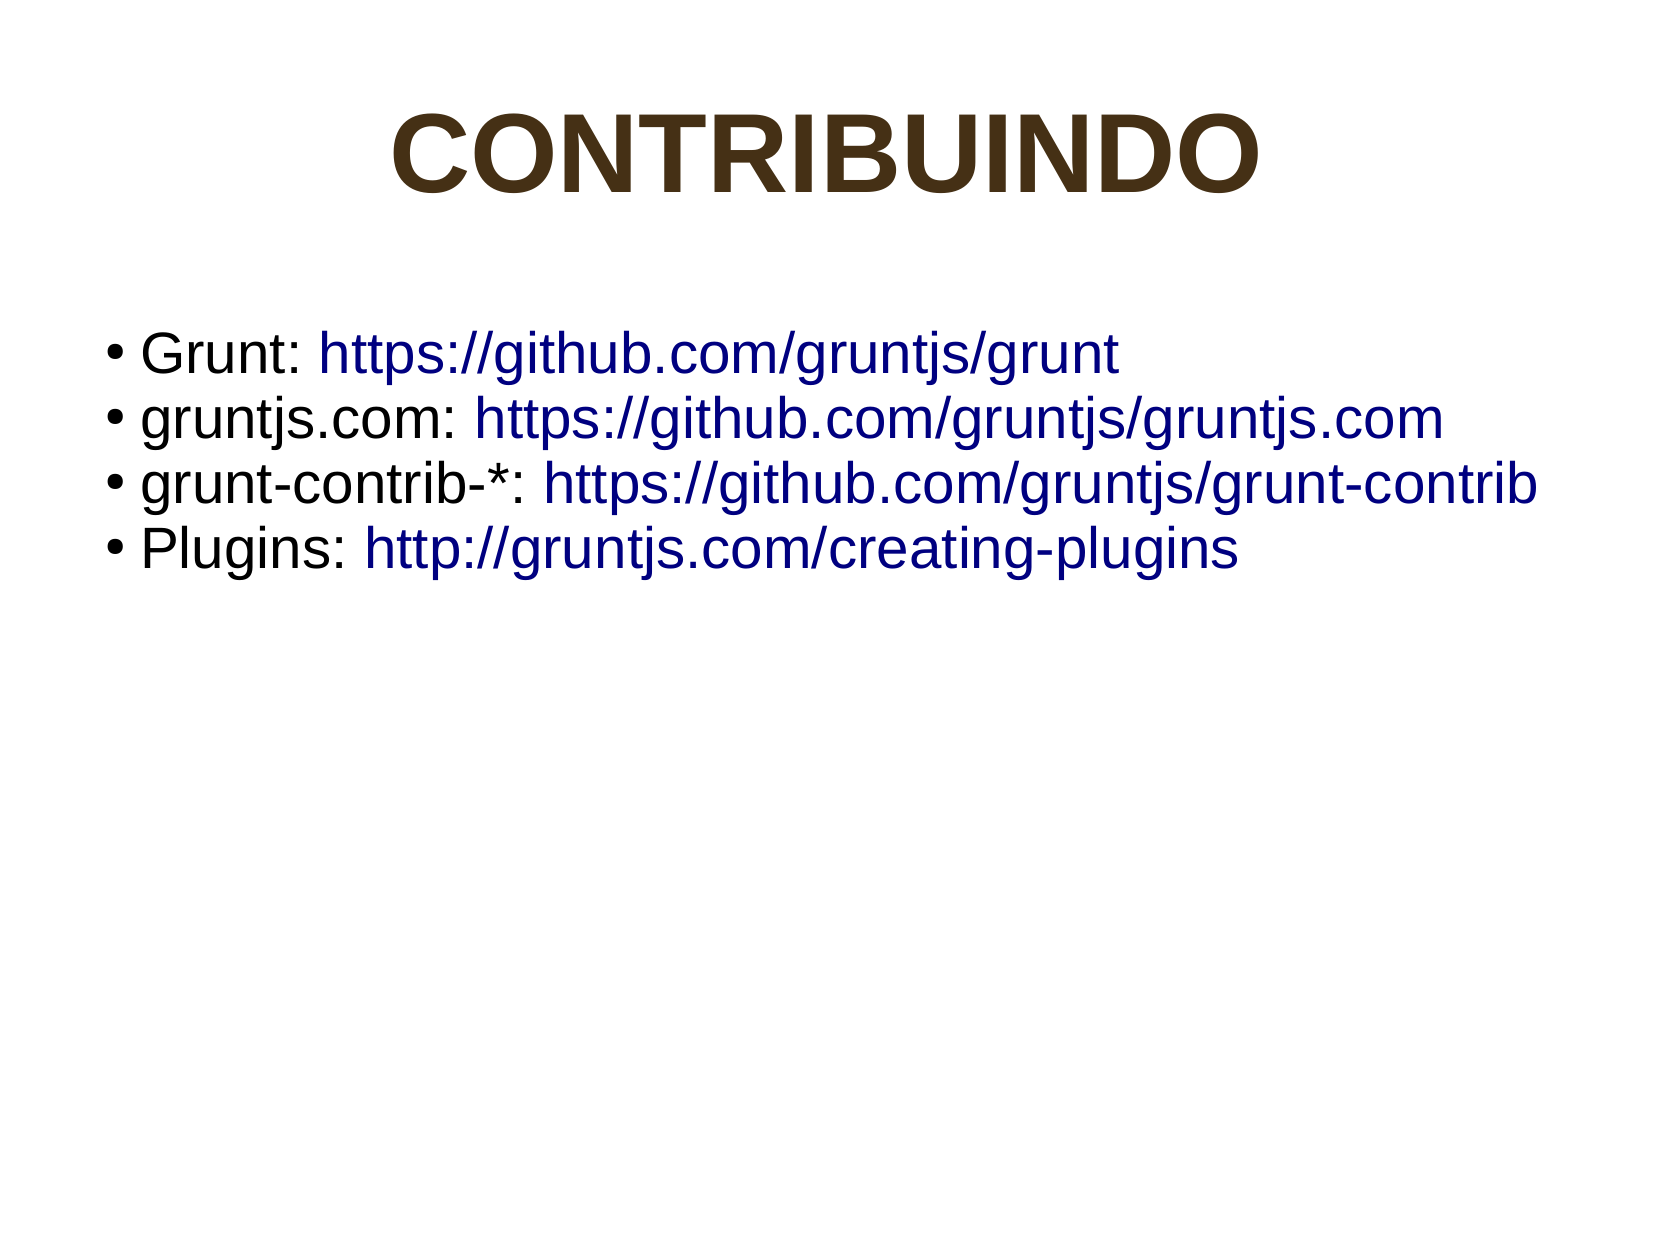

# CONTRIBUINDO
Grunt: https://github.com/gruntjs/grunt
gruntjs.com: https://github.com/gruntjs/gruntjs.com
grunt-contrib-*: https://github.com/gruntjs/grunt-contrib
Plugins: http://gruntjs.com/creating-plugins